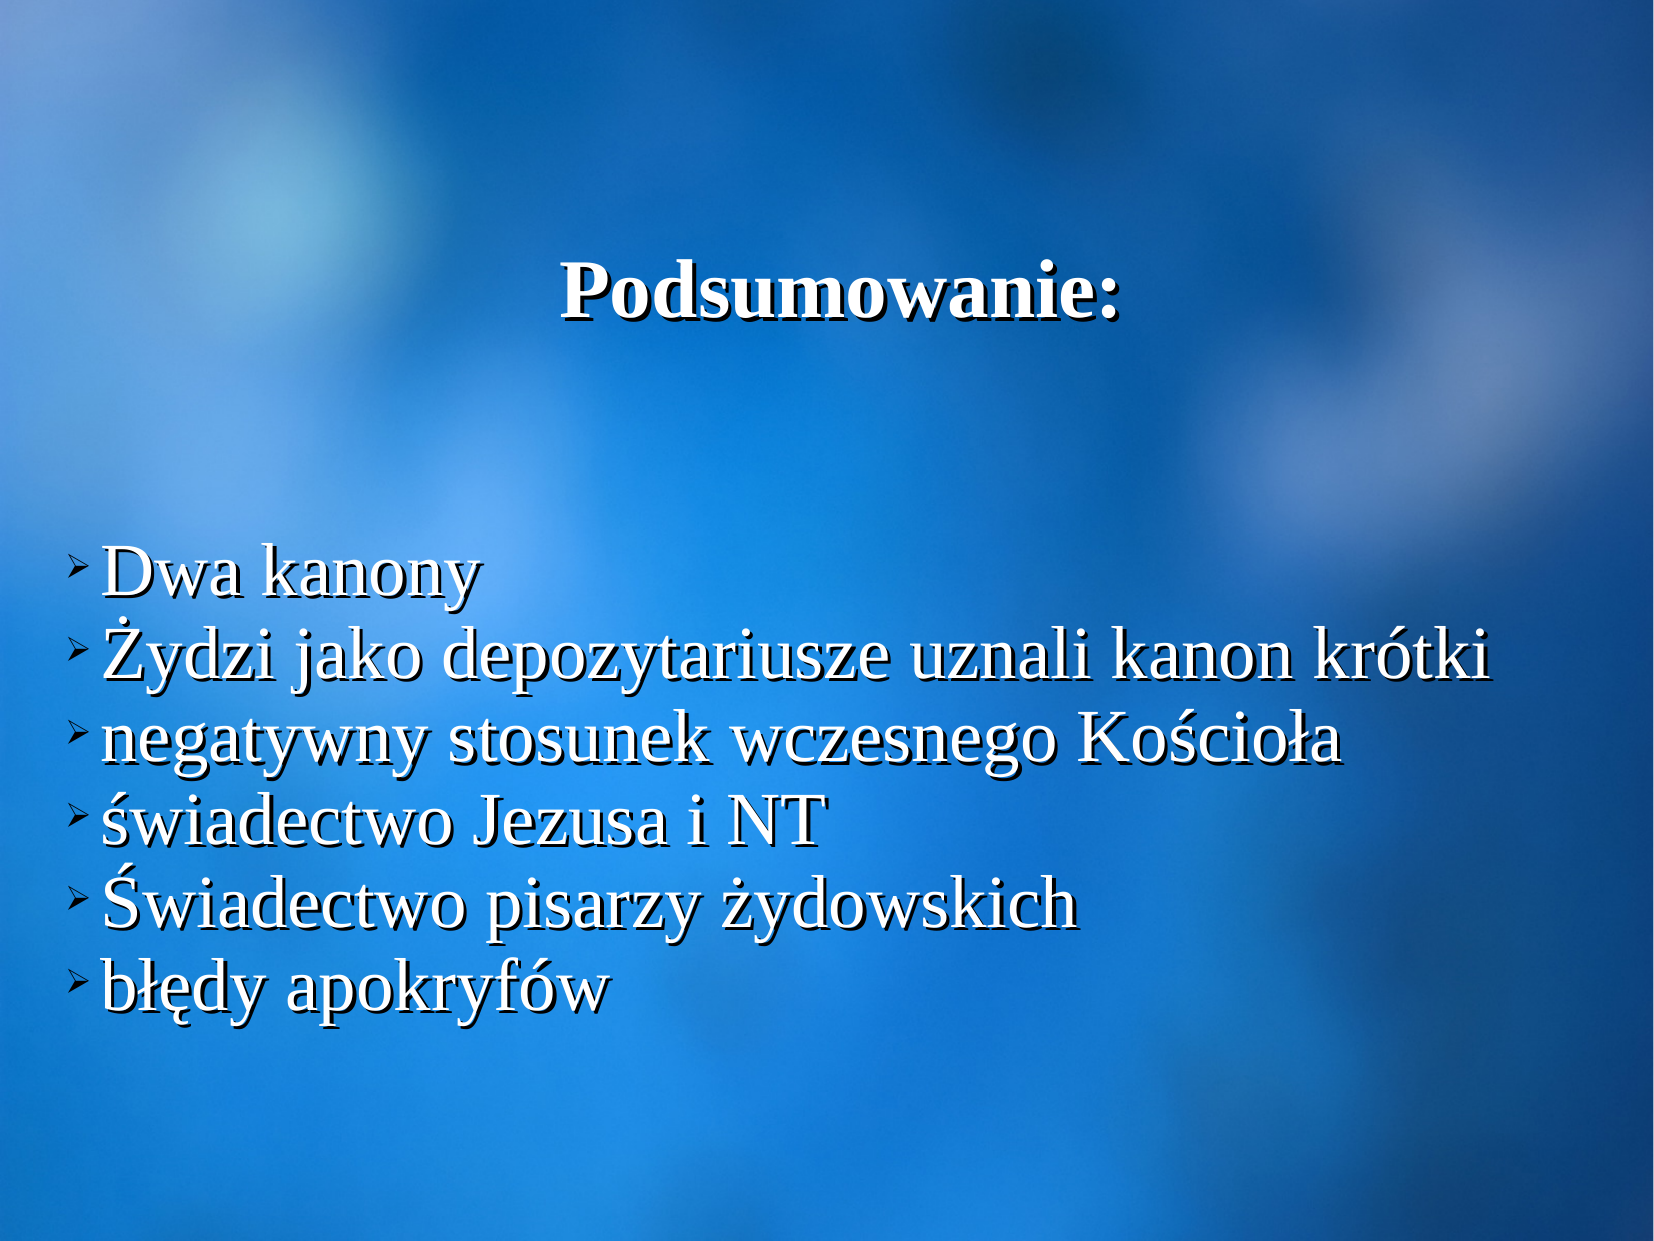

# Podsumowanie:
Dwa kanony
Żydzi jako depozytariusze uznali kanon krótki
negatywny stosunek wczesnego Kościoła
świadectwo Jezusa i NT
Świadectwo pisarzy żydowskich
błędy apokryfów